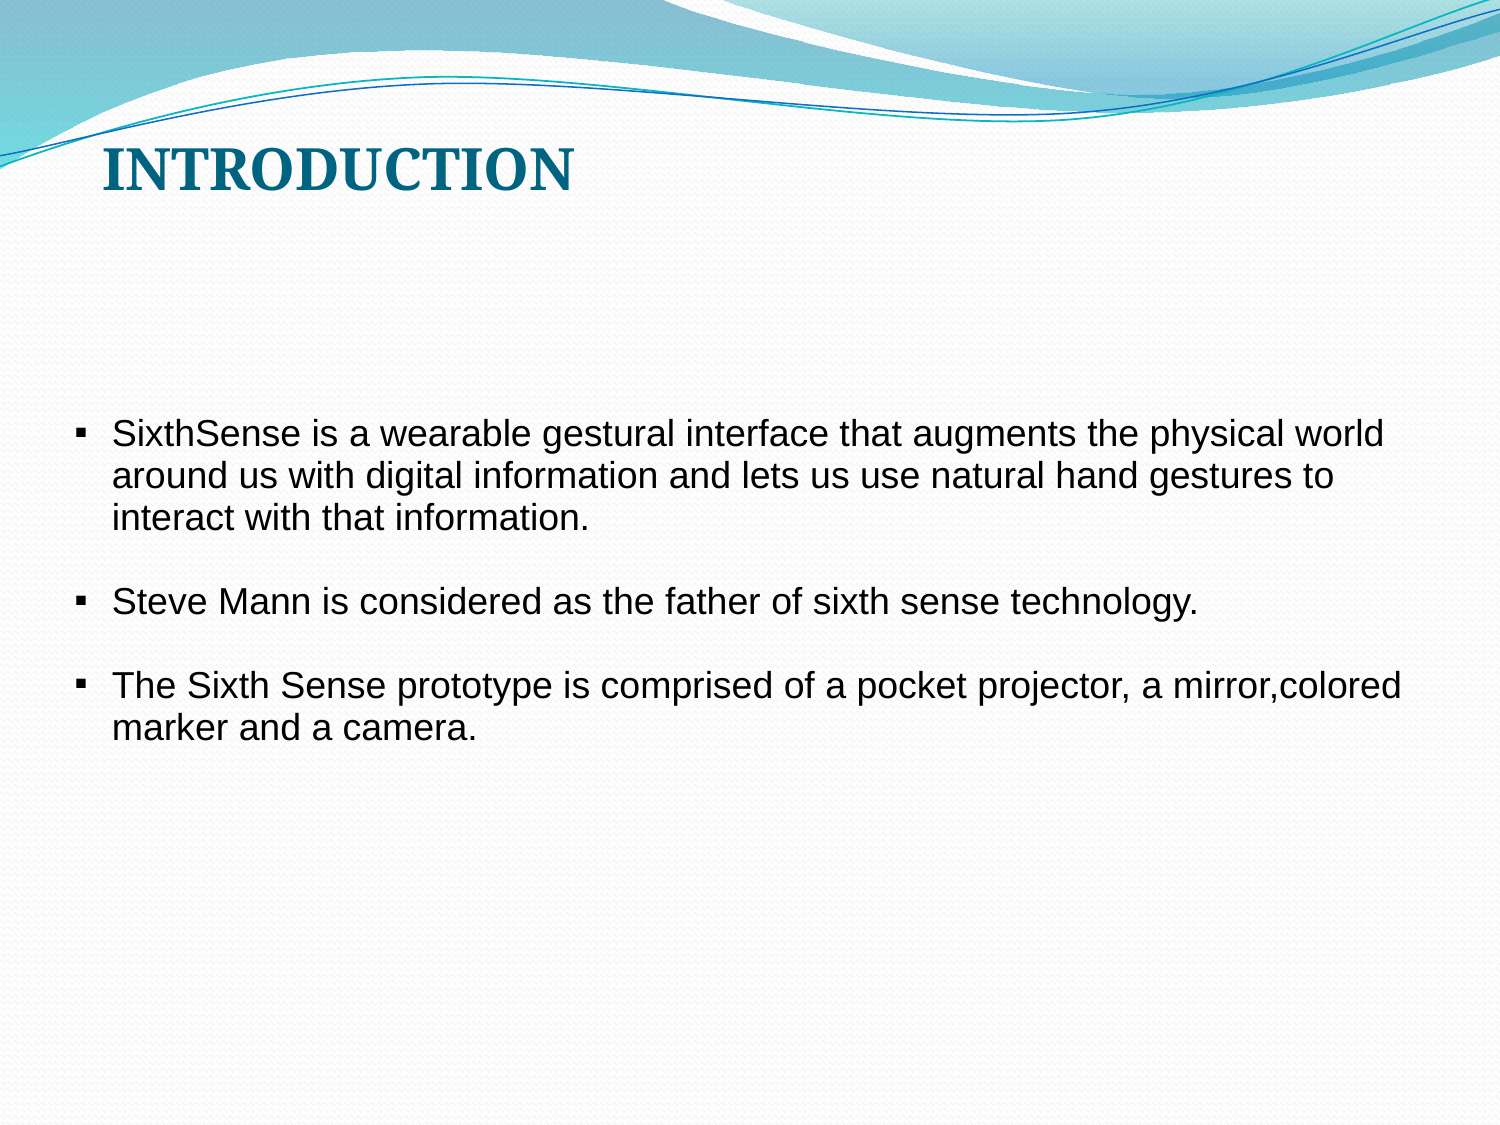

INTRODUCTION
SixthSense is a wearable gestural interface that augments the physical world around us with digital information and lets us use natural hand gestures to interact with that information.
Steve Mann is considered as the father of sixth sense technology.
The Sixth Sense prototype is comprised of a pocket projector, a mirror,colored marker and a camera.